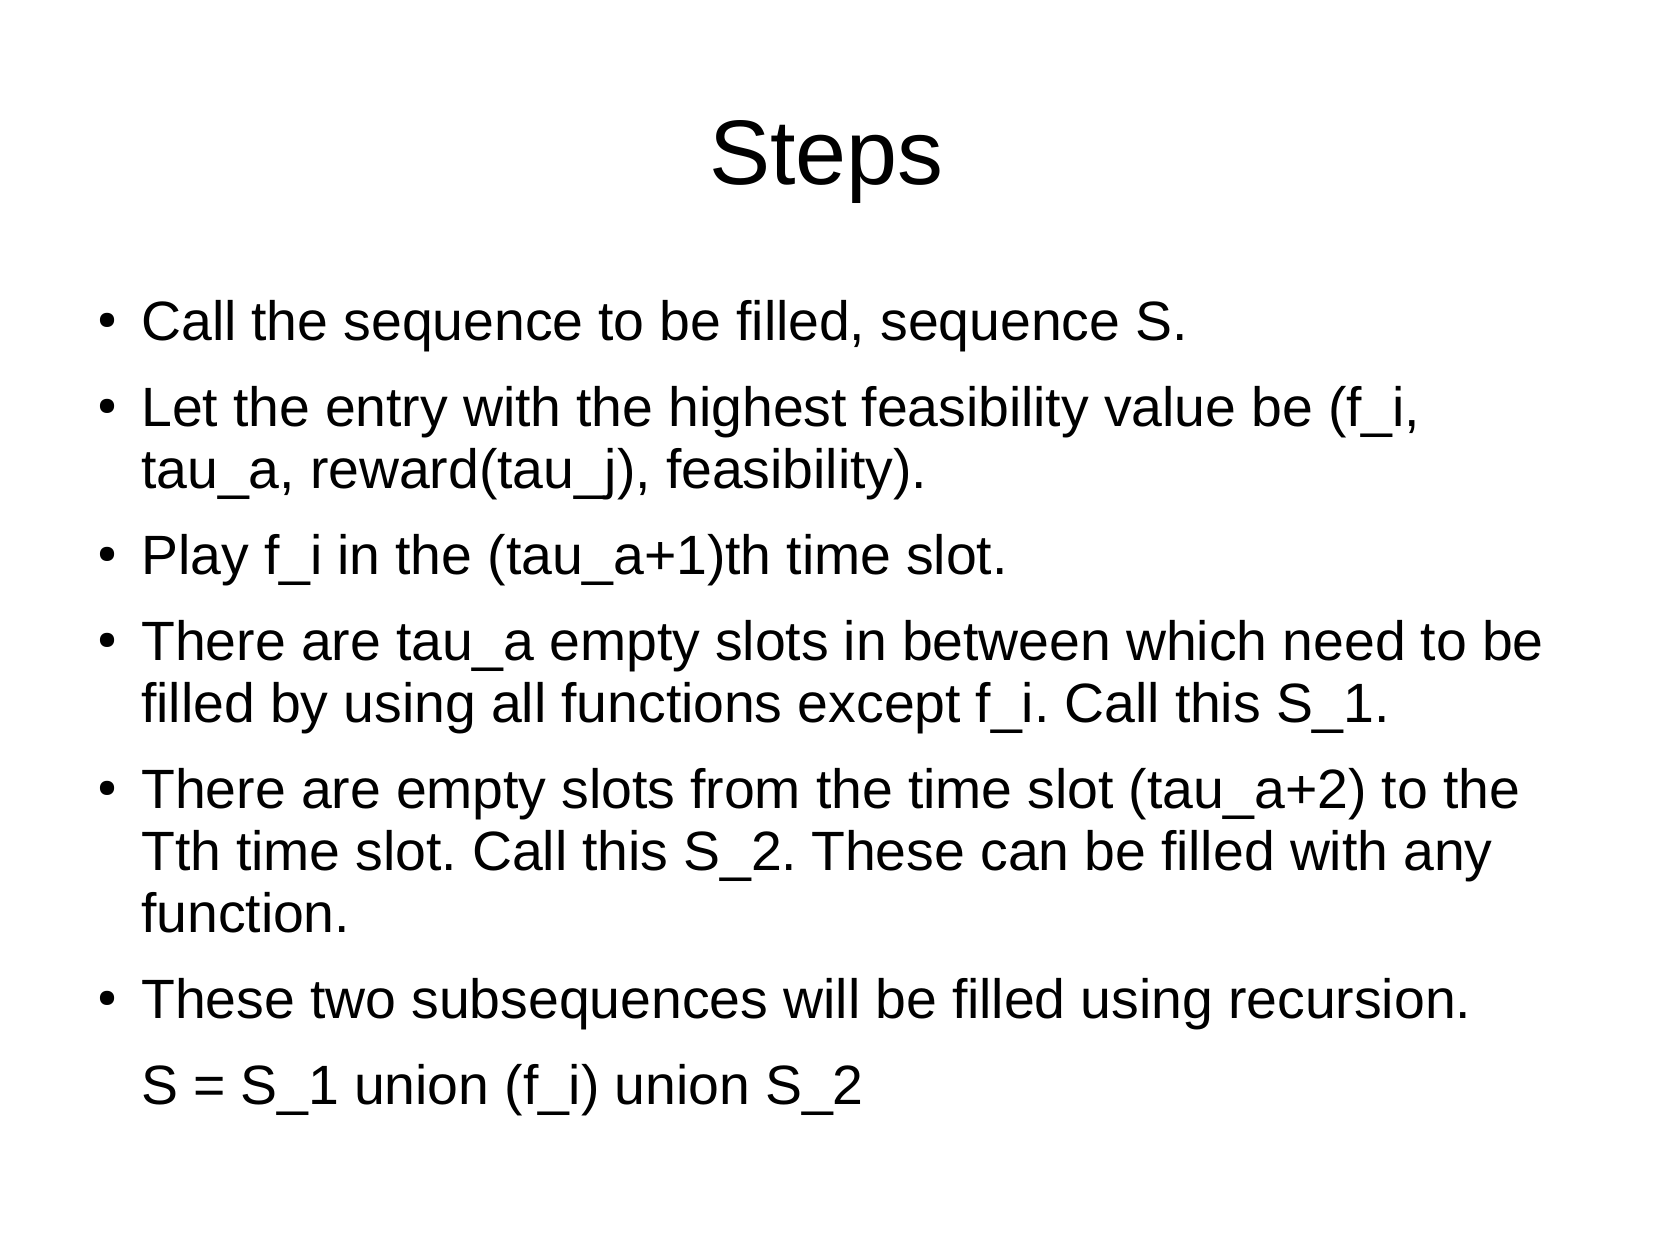

# Steps
Call the sequence to be filled, sequence S.
Let the entry with the highest feasibility value be (f_i, tau_a, reward(tau_j), feasibility).
Play f_i in the (tau_a+1)th time slot.
There are tau_a empty slots in between which need to be filled by using all functions except f_i. Call this S_1.
There are empty slots from the time slot (tau_a+2) to the Tth time slot. Call this S_2. These can be filled with any function.
These two subsequences will be filled using recursion.
S = S_1 union (f_i) union S_2